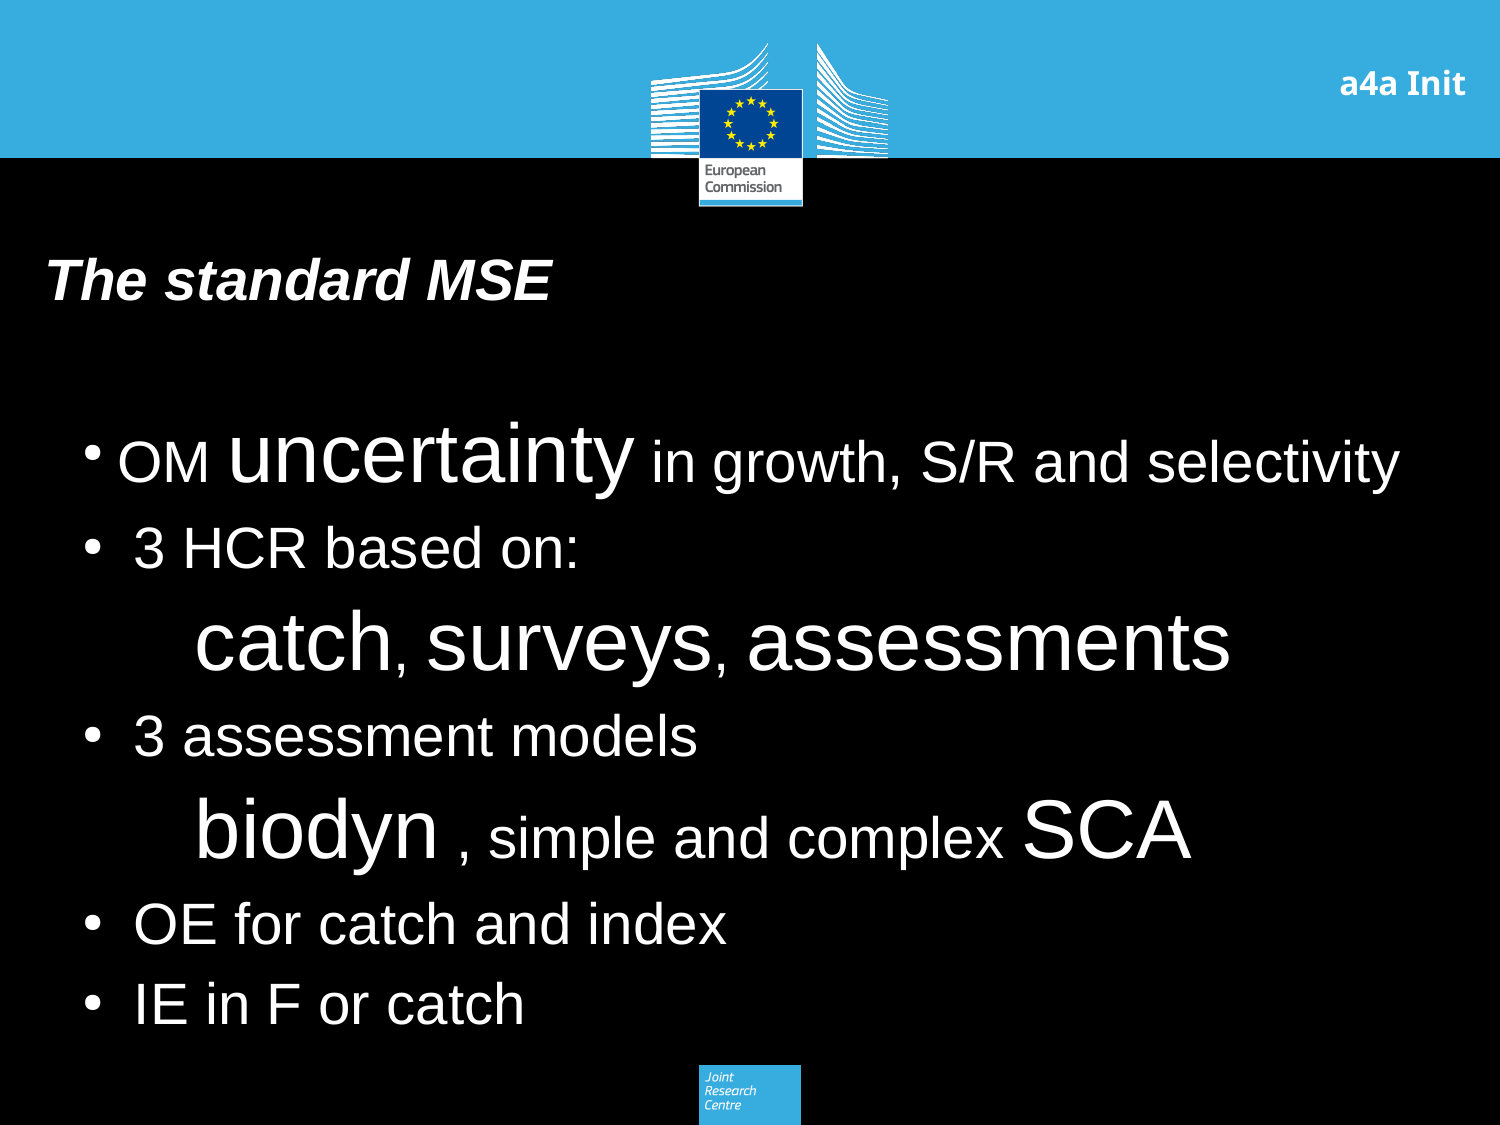

# a4a Init
The standard MSE
OM uncertainty in growth, S/R and selectivity
 3 HCR based on:
	catch, surveys, assessments
 3 assessment models
	biodyn , simple and complex SCA
 OE for catch and index
 IE in F or catch